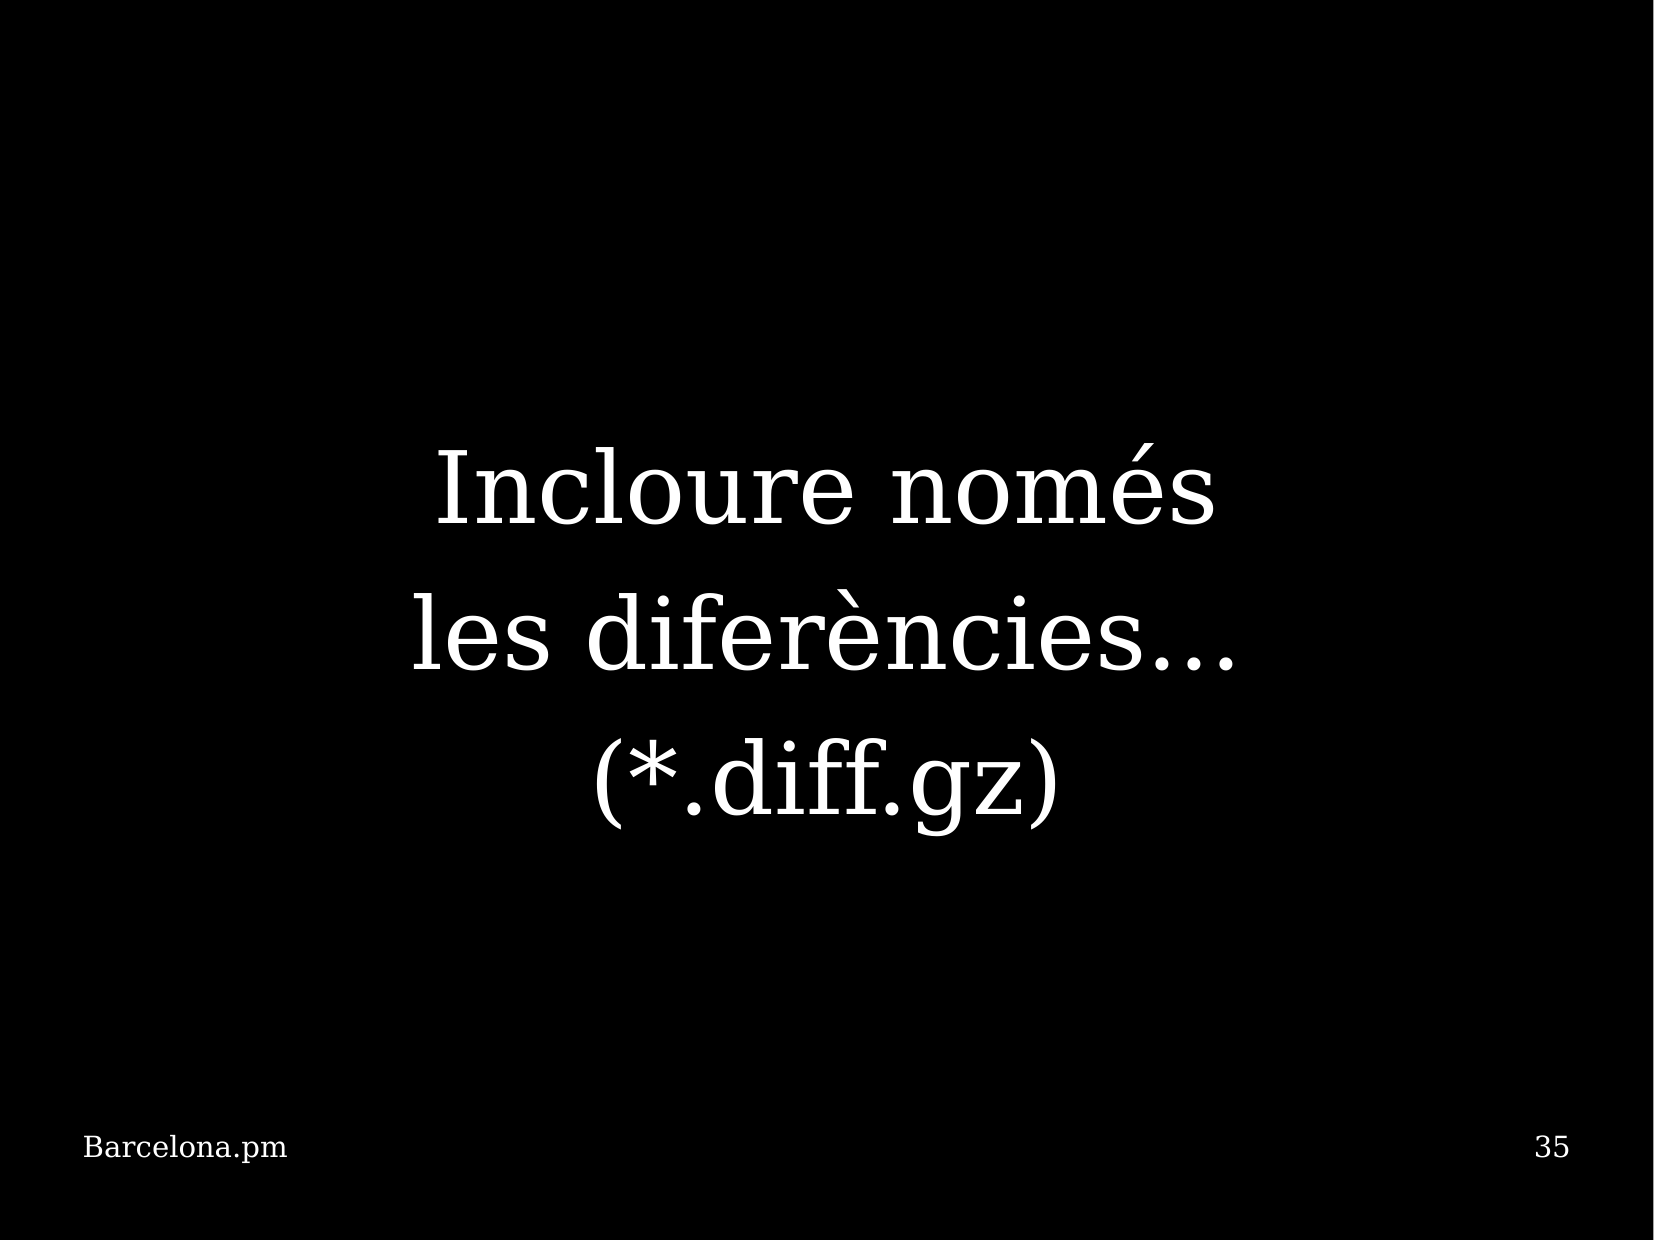

# Incloure només les diferències... (*.diff.gz)
Barcelona.pm
35